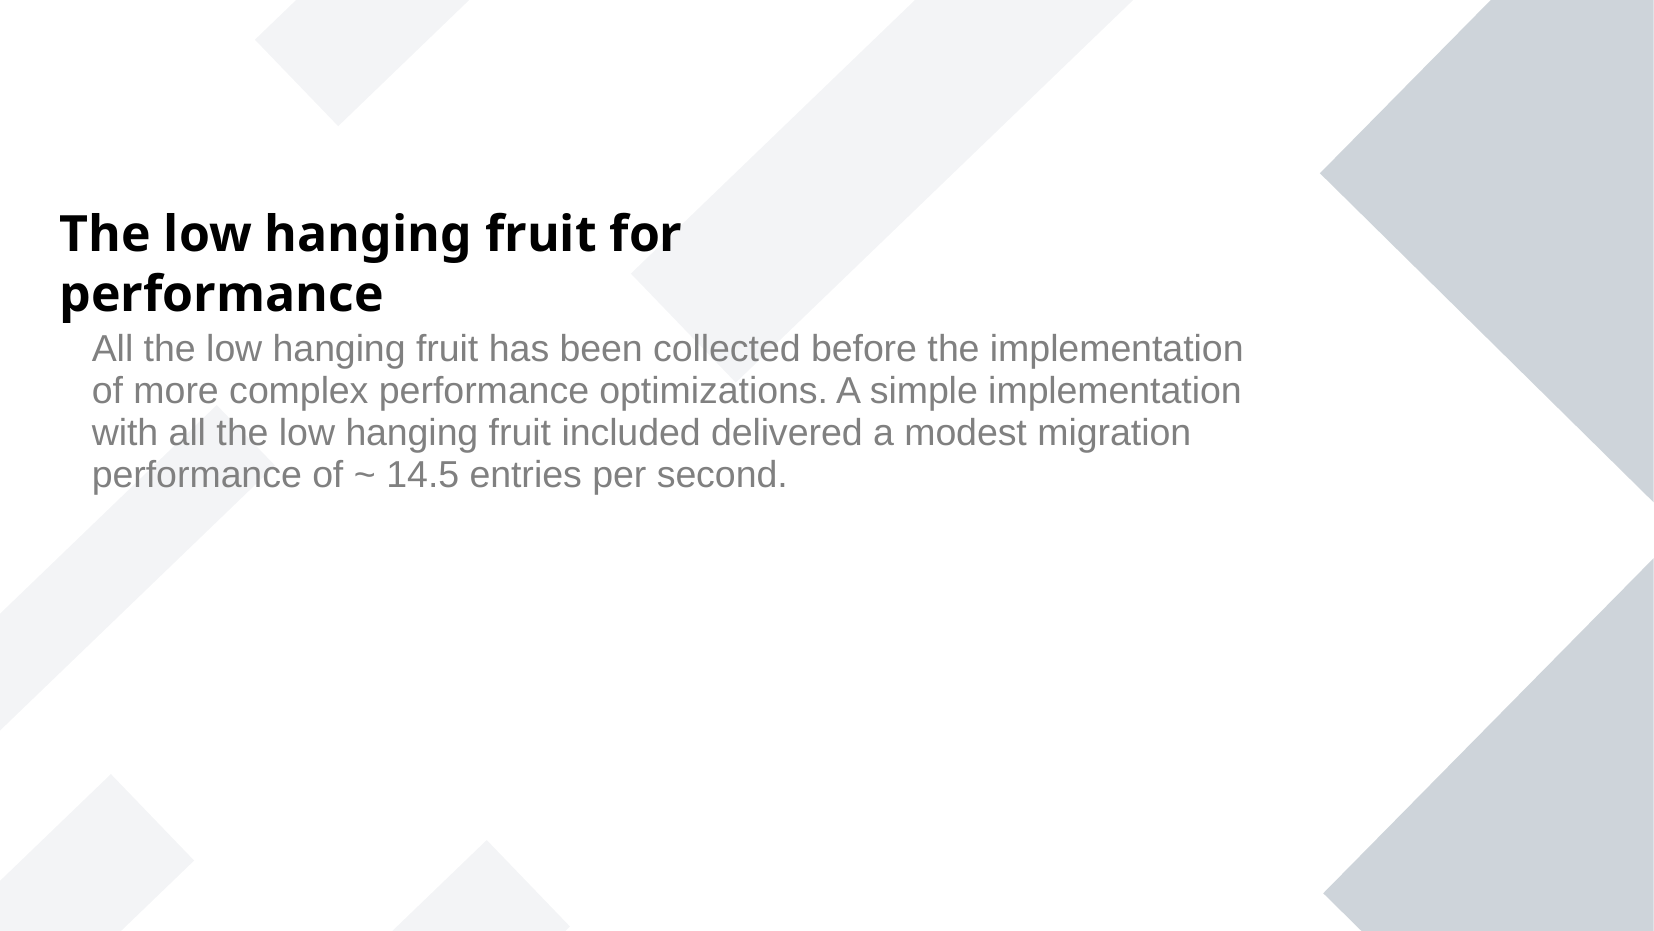

The low hanging fruit for performance
All the low hanging fruit has been collected before the implementation of more complex performance optimizations. A simple implementation with all the low hanging fruit included delivered a modest migration performance of ~ 14.5 entries per second.